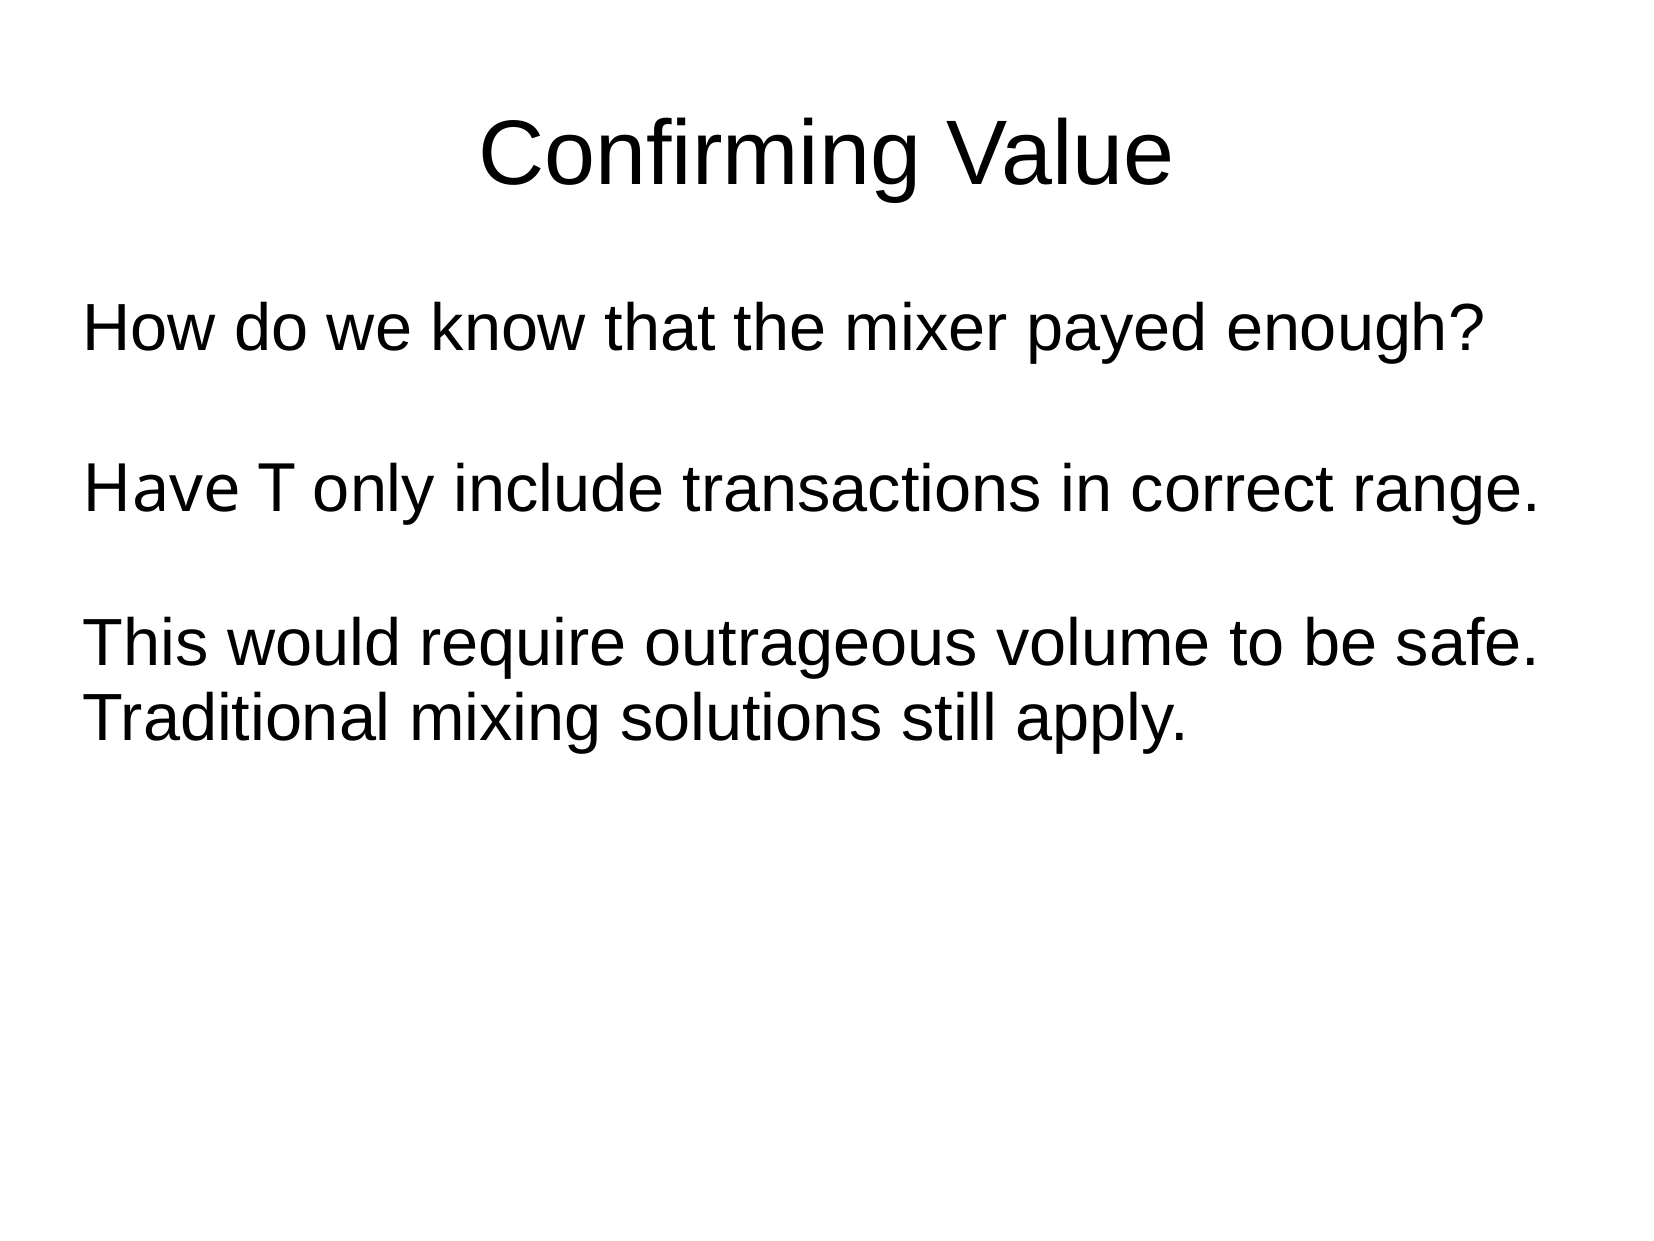

# Confirming Value
How do we know that the mixer payed enough?
Have T only include transactions in correct range.
This would require outrageous volume to be safe.
Traditional mixing solutions still apply.